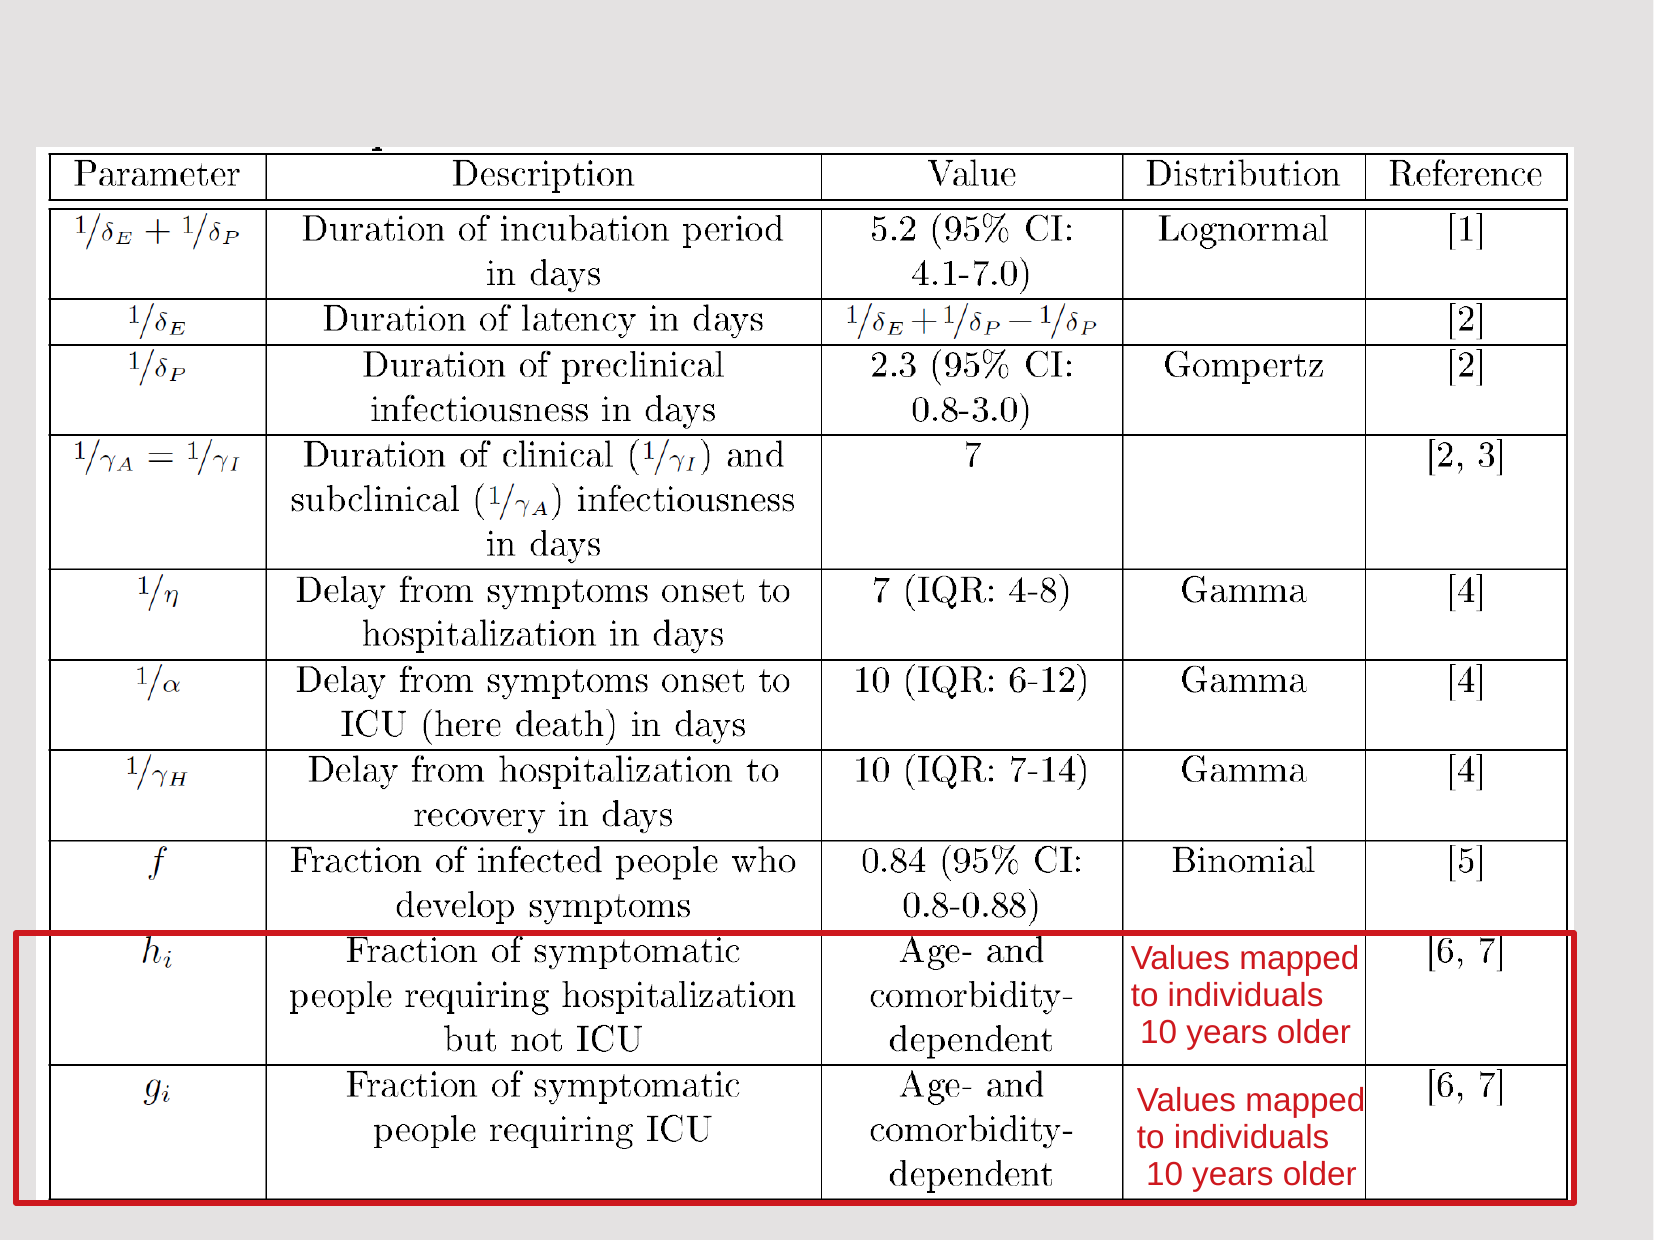

Values mapped
to individuals
 10 years older
Values mapped
to individuals
 10 years older